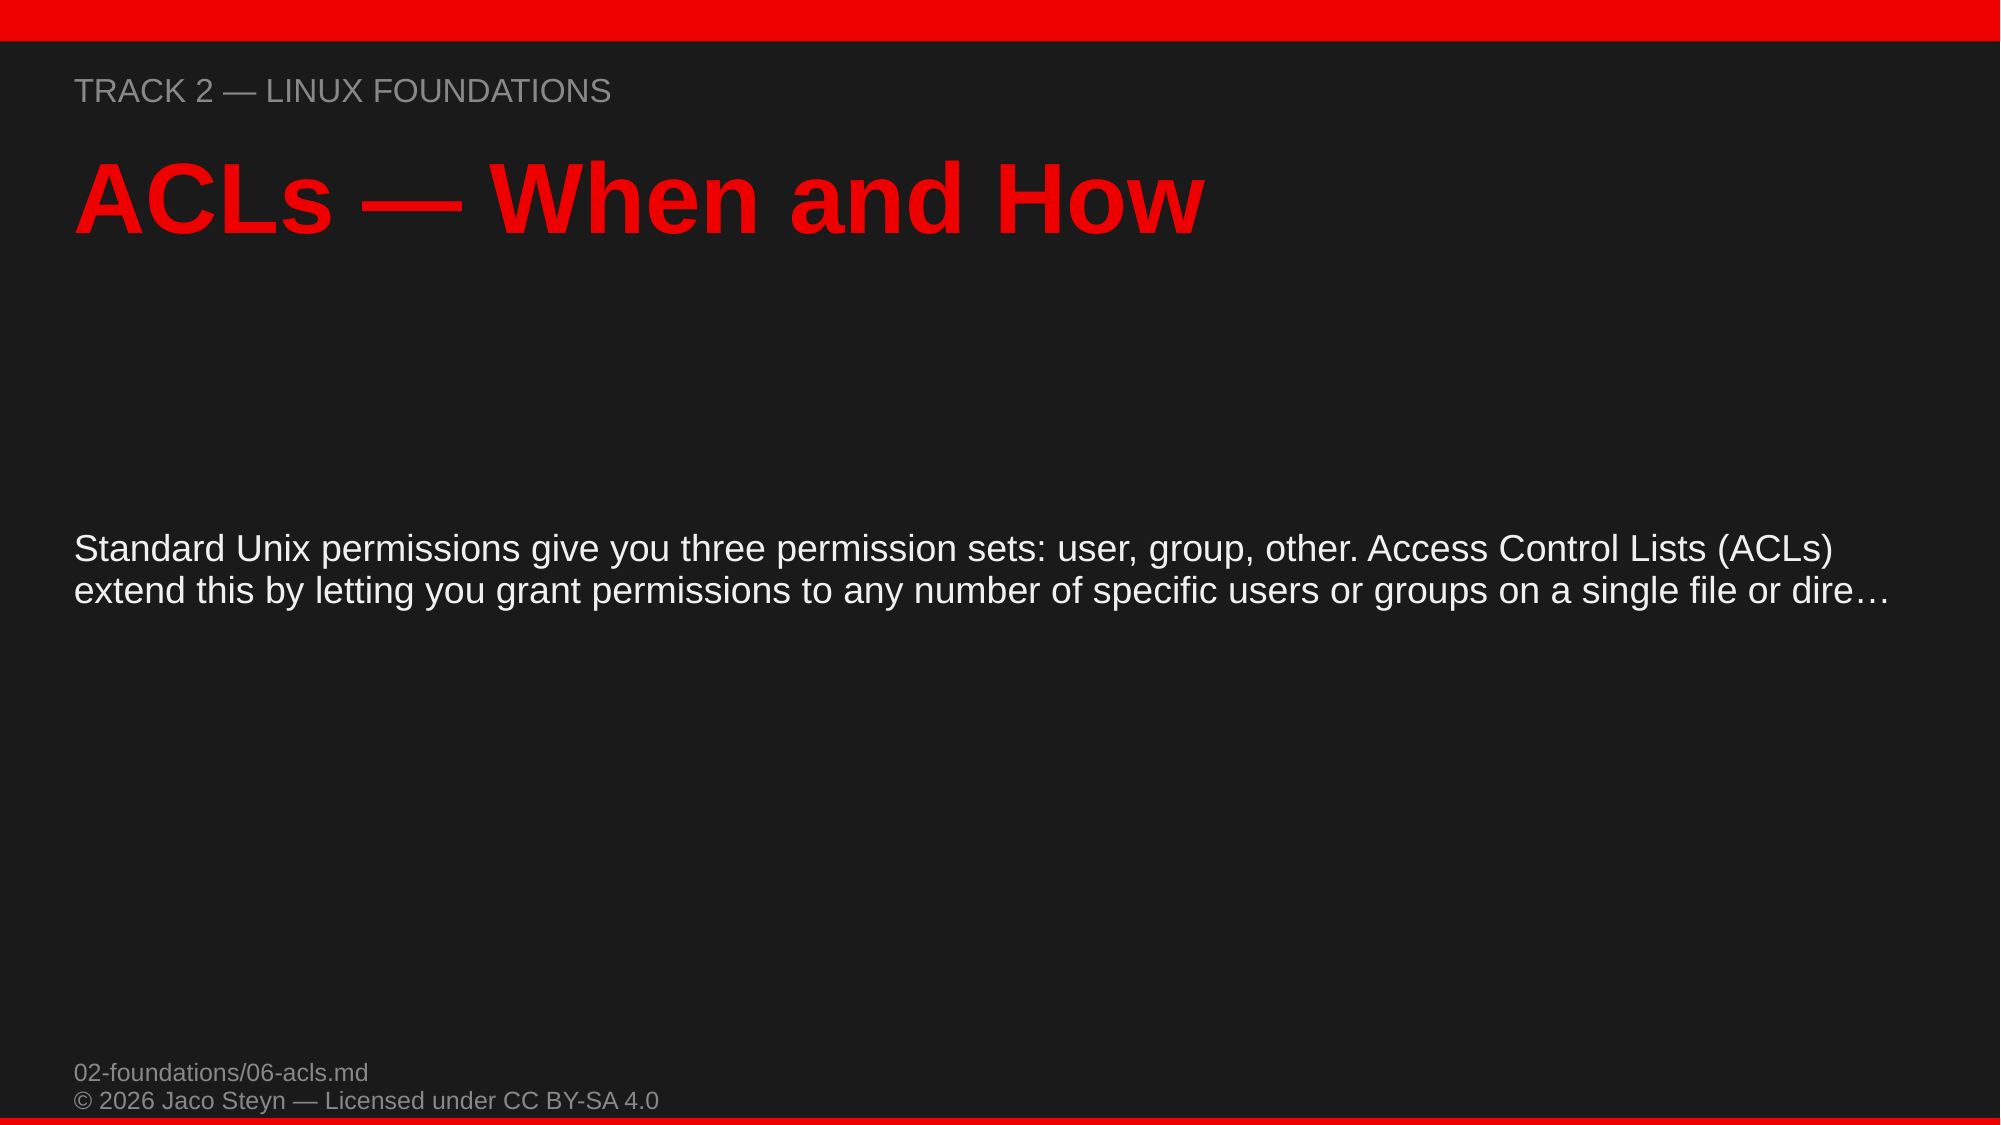

TRACK 2 — LINUX FOUNDATIONS
ACLs — When and How
Standard Unix permissions give you three permission sets: user, group, other. Access Control Lists (ACLs) extend this by letting you grant permissions to any number of specific users or groups on a single file or dire…
02-foundations/06-acls.md
© 2026 Jaco Steyn — Licensed under CC BY-SA 4.0